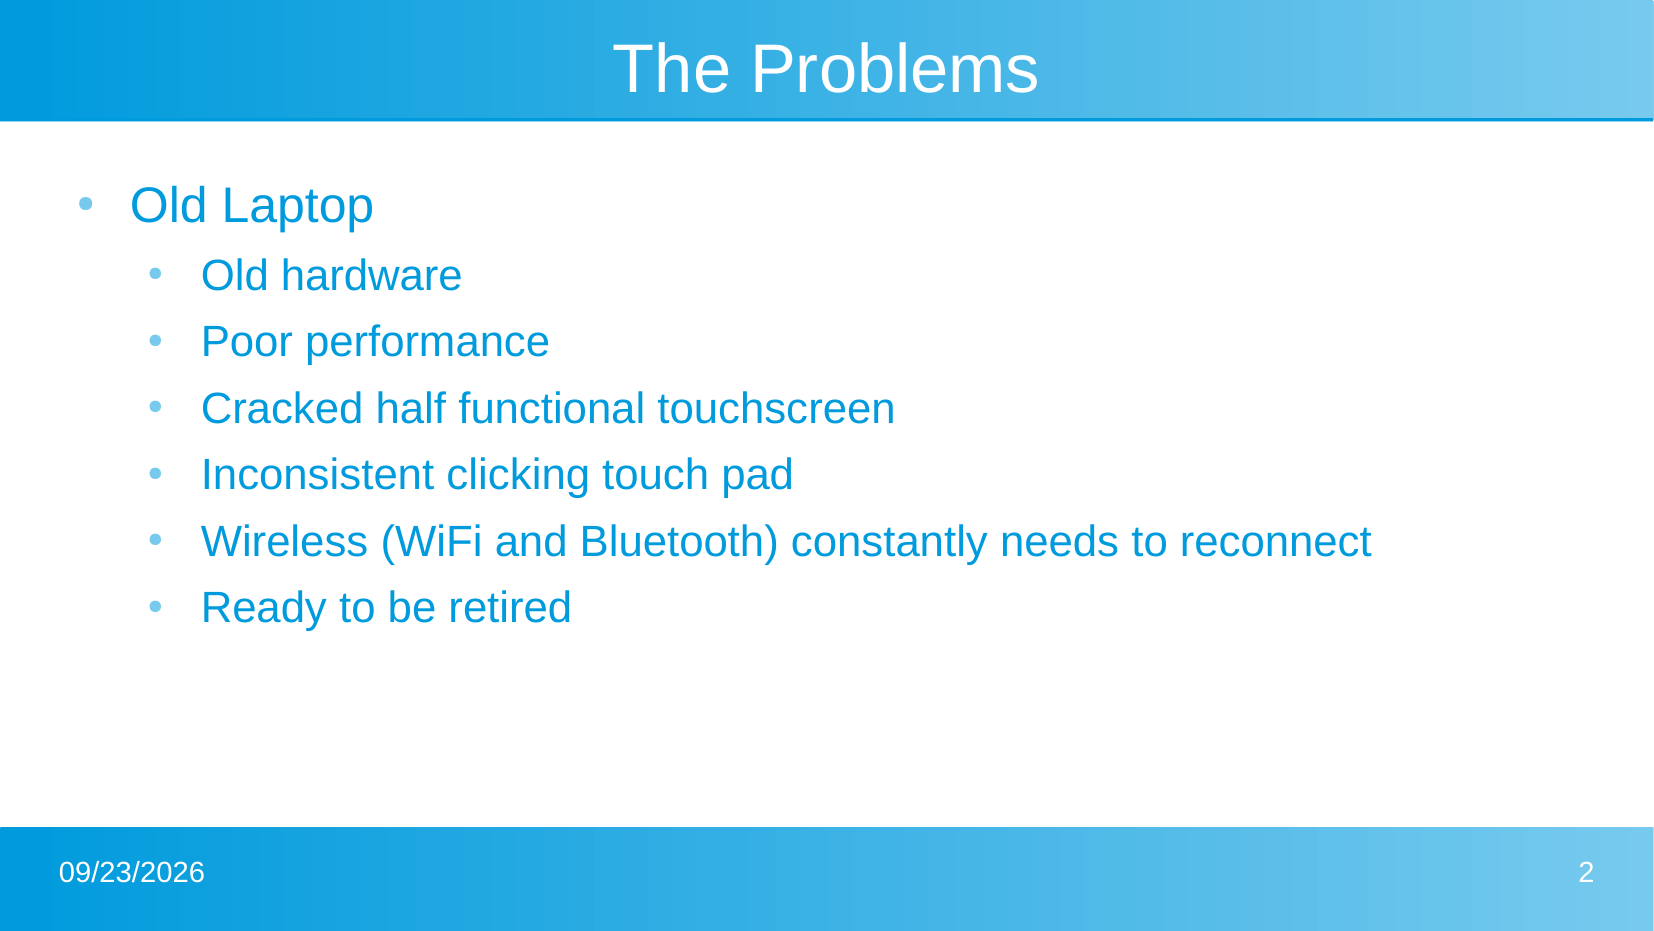

# The Problems
Old Laptop
Old hardware
Poor performance
Cracked half functional touchscreen
Inconsistent clicking touch pad
Wireless (WiFi and Bluetooth) constantly needs to reconnect
Ready to be retired
2